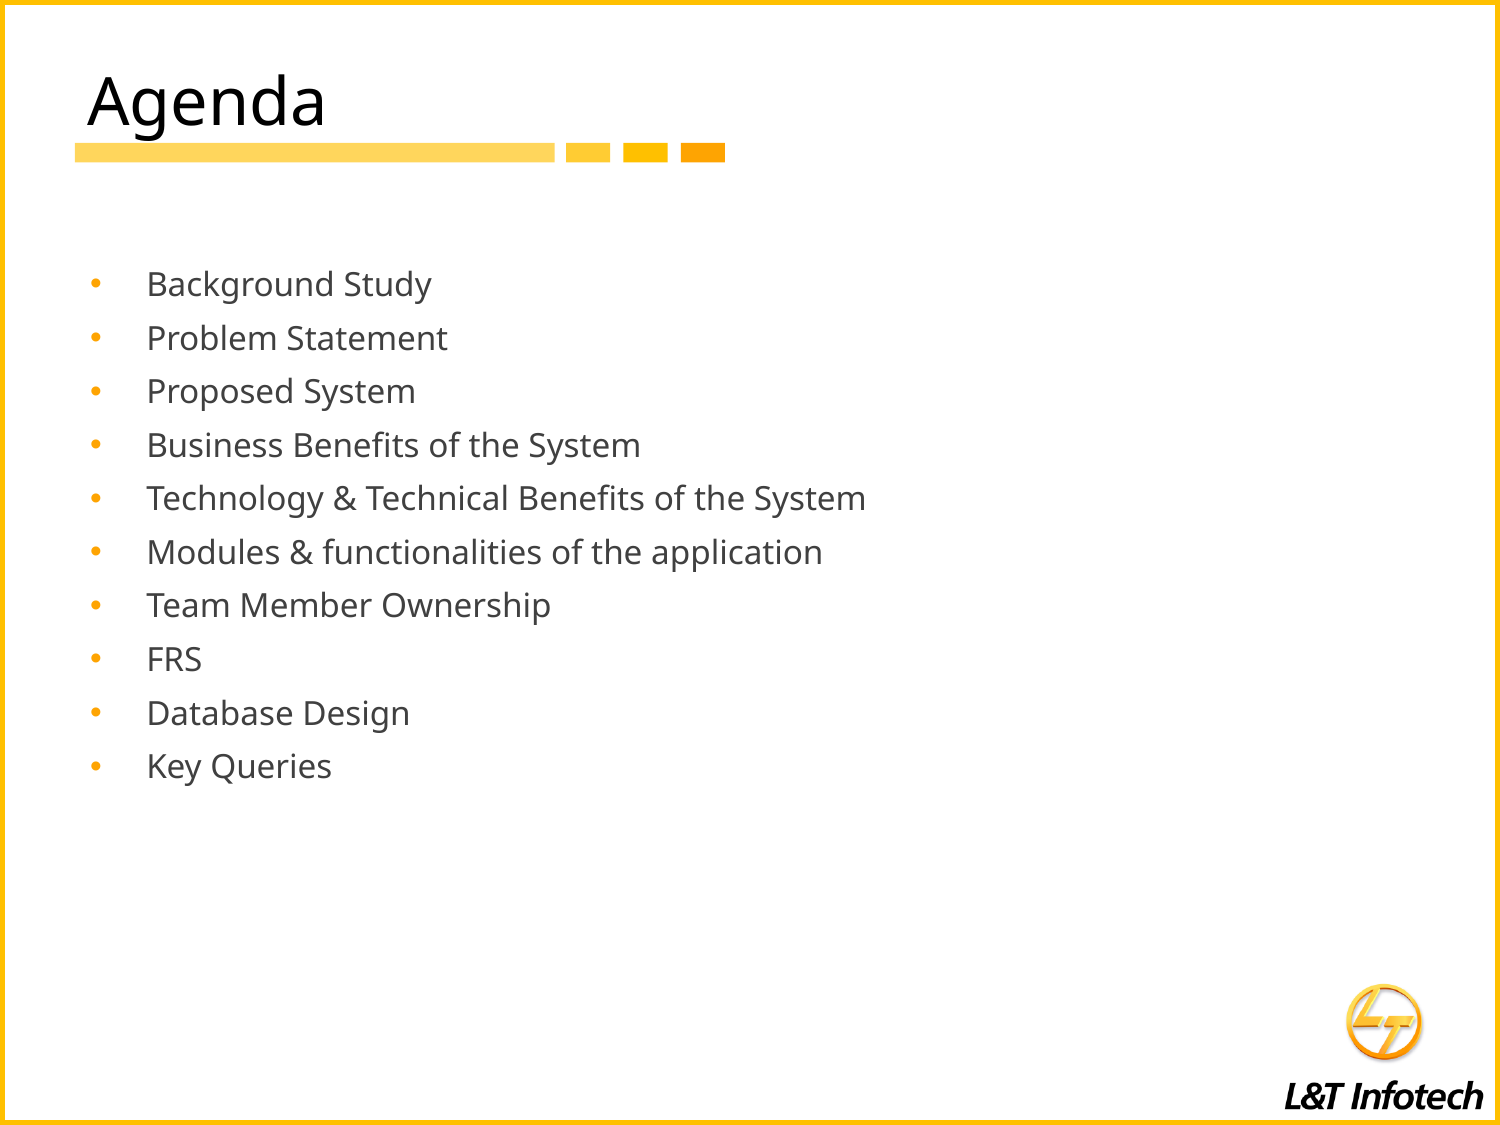

Agenda
# Background Study
Problem Statement
Proposed System
Business Benefits of the System
Technology & Technical Benefits of the System
Modules & functionalities of the application
Team Member Ownership
FRS
Database Design
Key Queries